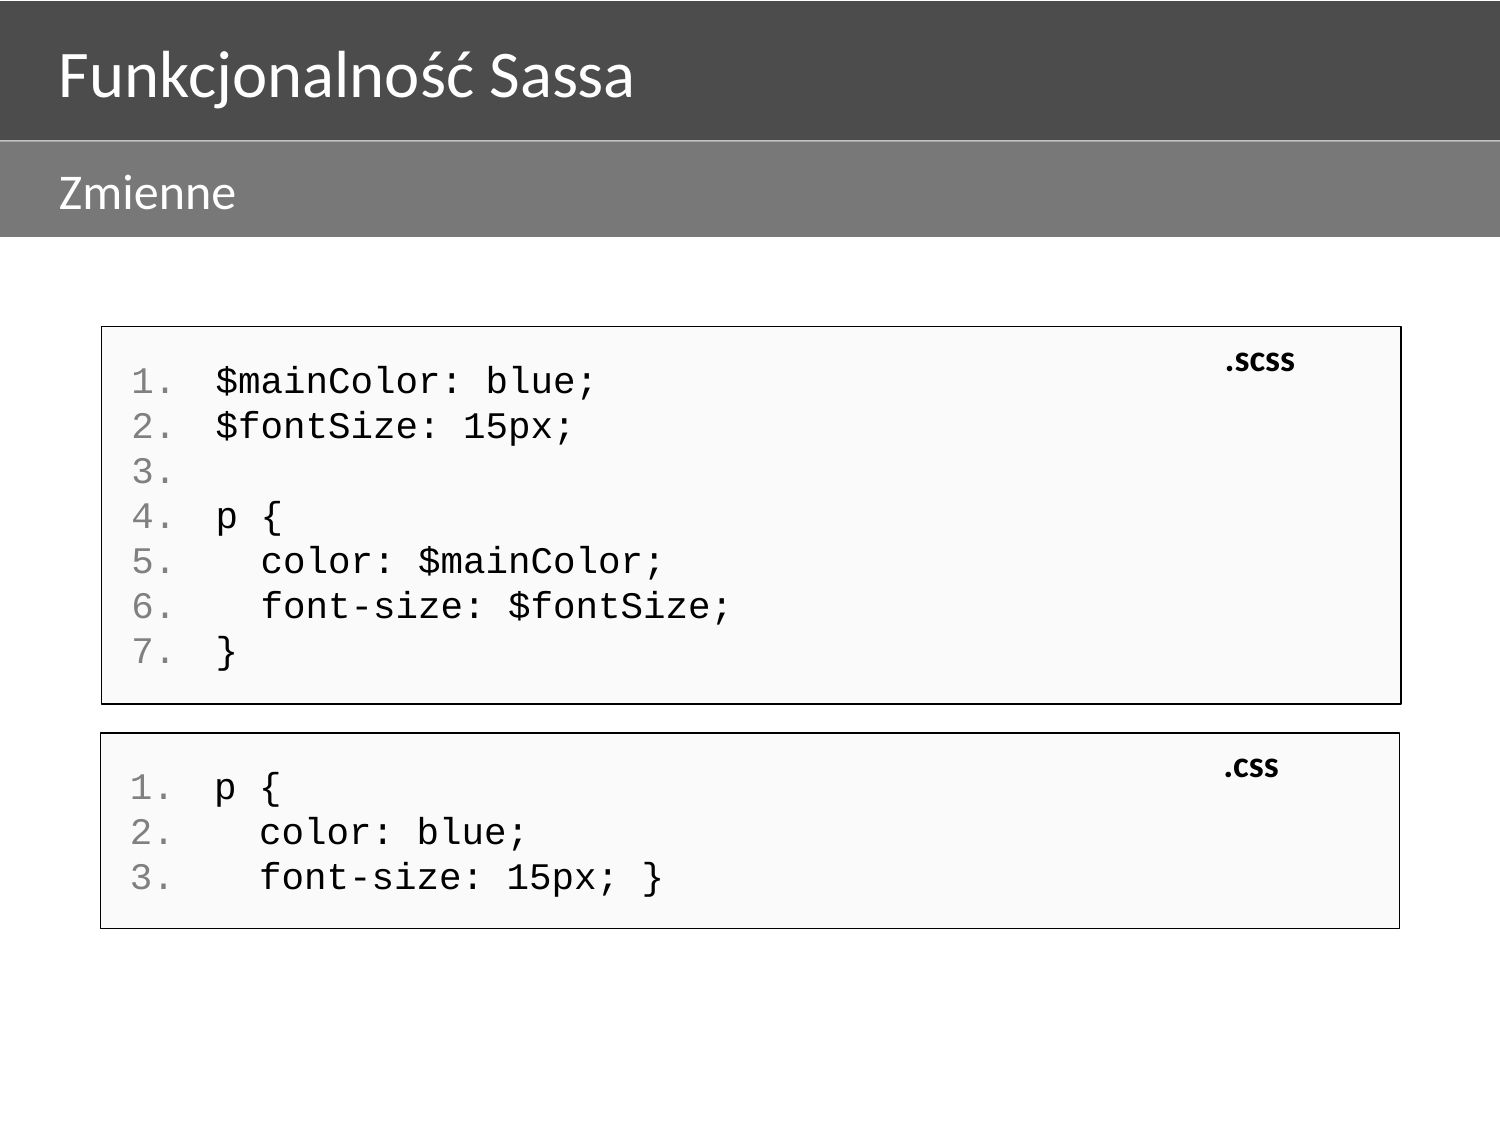

Funkcjonalność Sassa
Zmienne
$mainColor: blue;
$fontSize: 15px;
p {
 color: $mainColor;
 font-size: $fontSize;
}
.scss
p {
 color: blue;
 font-size: 15px; }
.css